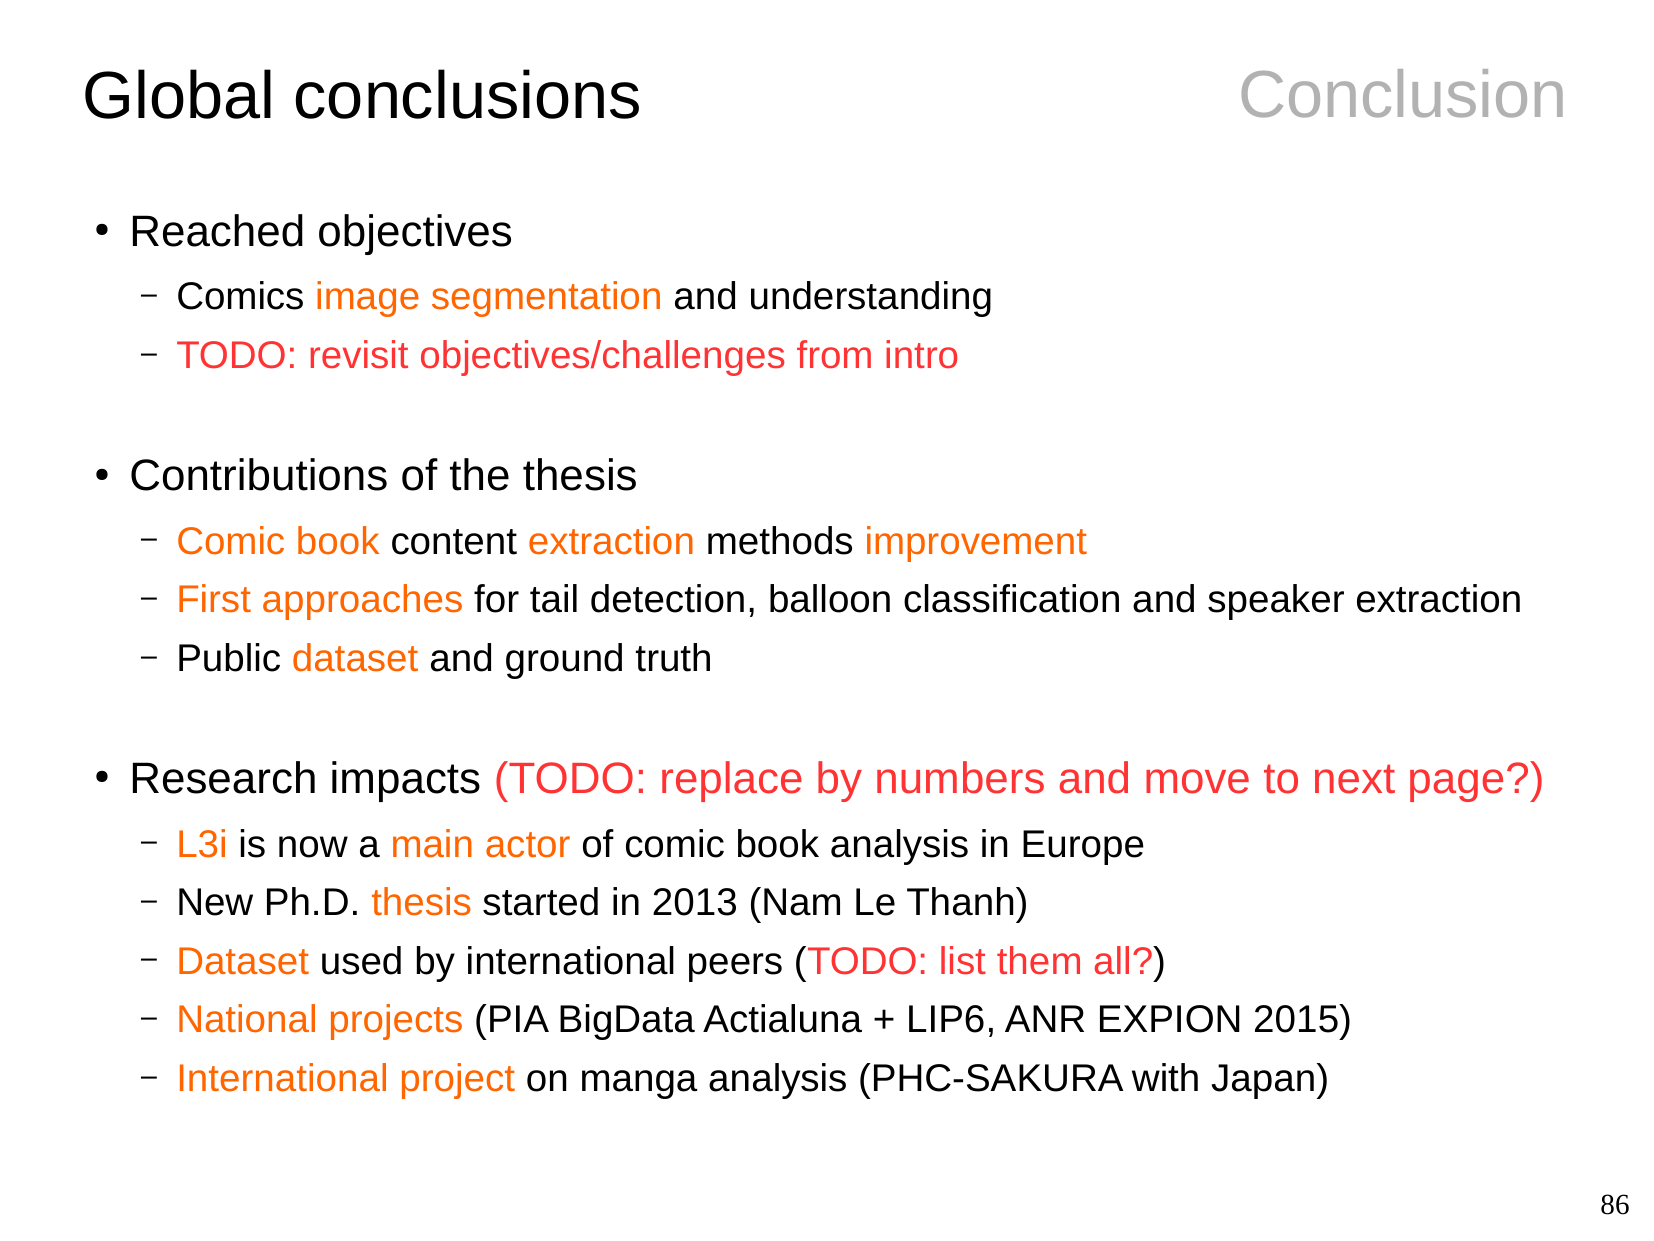

# Global conclusions
Reached objectives
Comics image segmentation and understanding
TODO: revisit objectives/challenges from intro
Contributions of the thesis
Comic book content extraction methods improvement
First approaches for tail detection, balloon classification and speaker extraction
Public dataset and ground truth
Research impacts (TODO: replace by numbers and move to next page?)
L3i is now a main actor of comic book analysis in Europe
New Ph.D. thesis started in 2013 (Nam Le Thanh)
Dataset used by international peers (TODO: list them all?)
National projects (PIA BigData Actialuna + LIP6, ANR EXPION 2015)
International project on manga analysis (PHC-SAKURA with Japan)
86